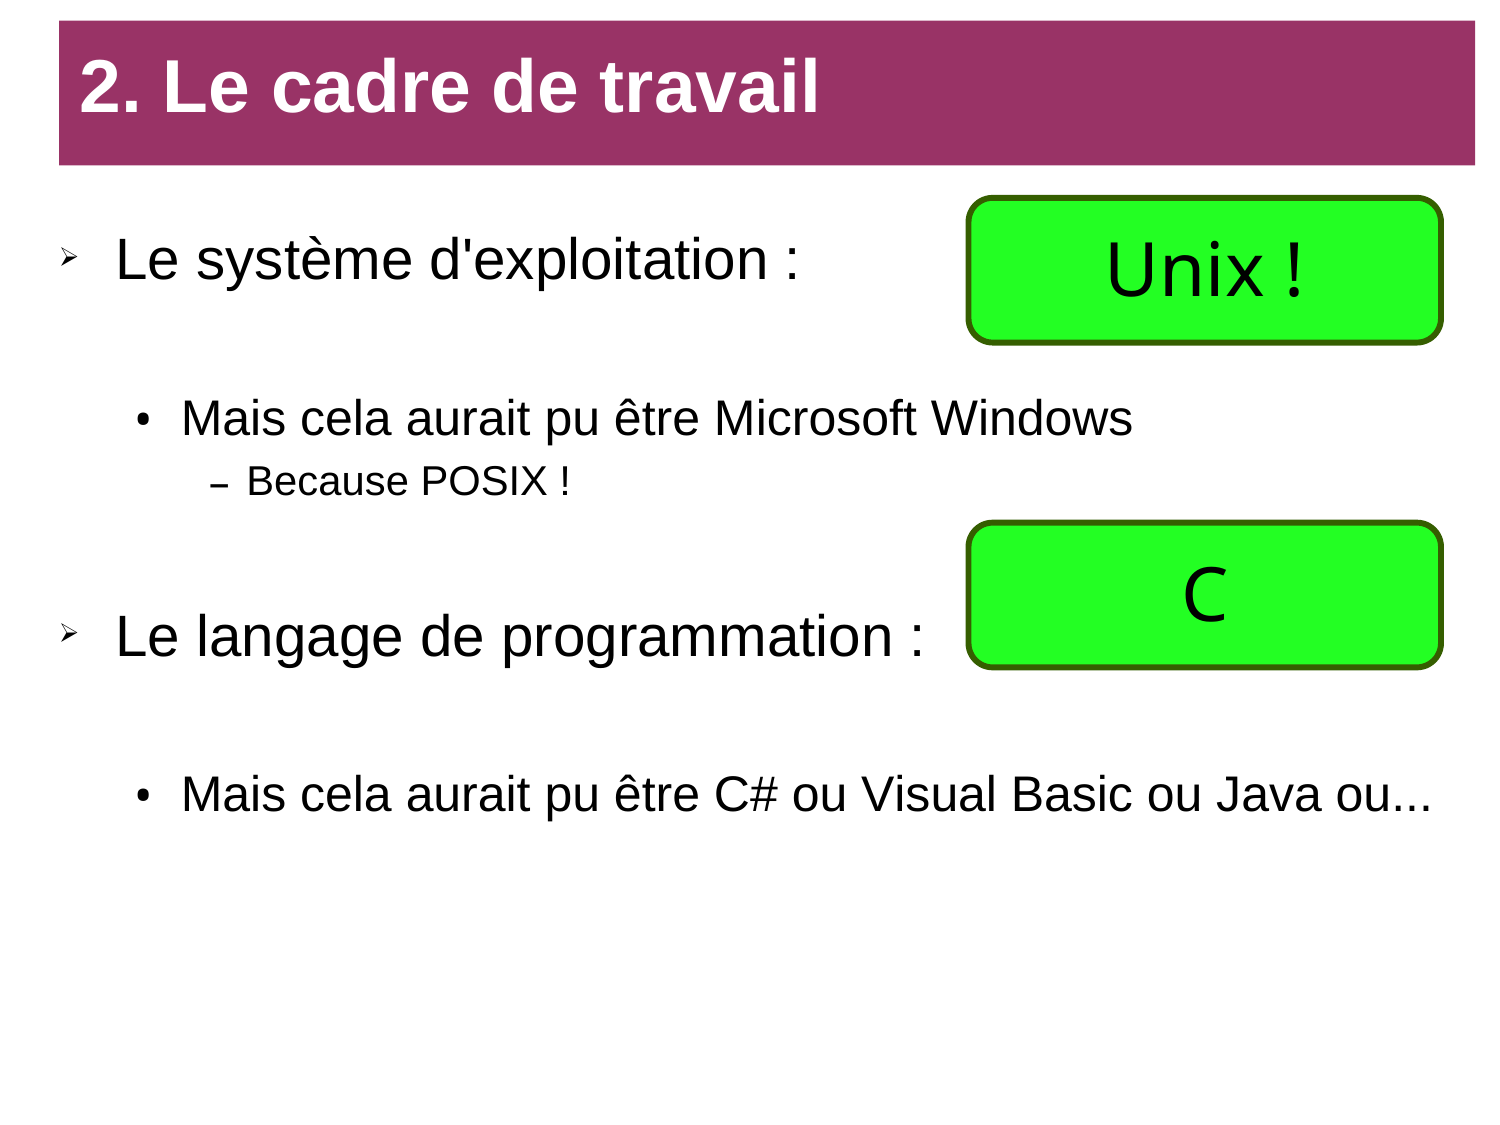

# 2. Le cadre de travail
Unix !
Le système d'exploitation :
Mais cela aurait pu être Microsoft Windows
Because POSIX !
Le langage de programmation :
Mais cela aurait pu être C# ou Visual Basic ou Java ou...
C